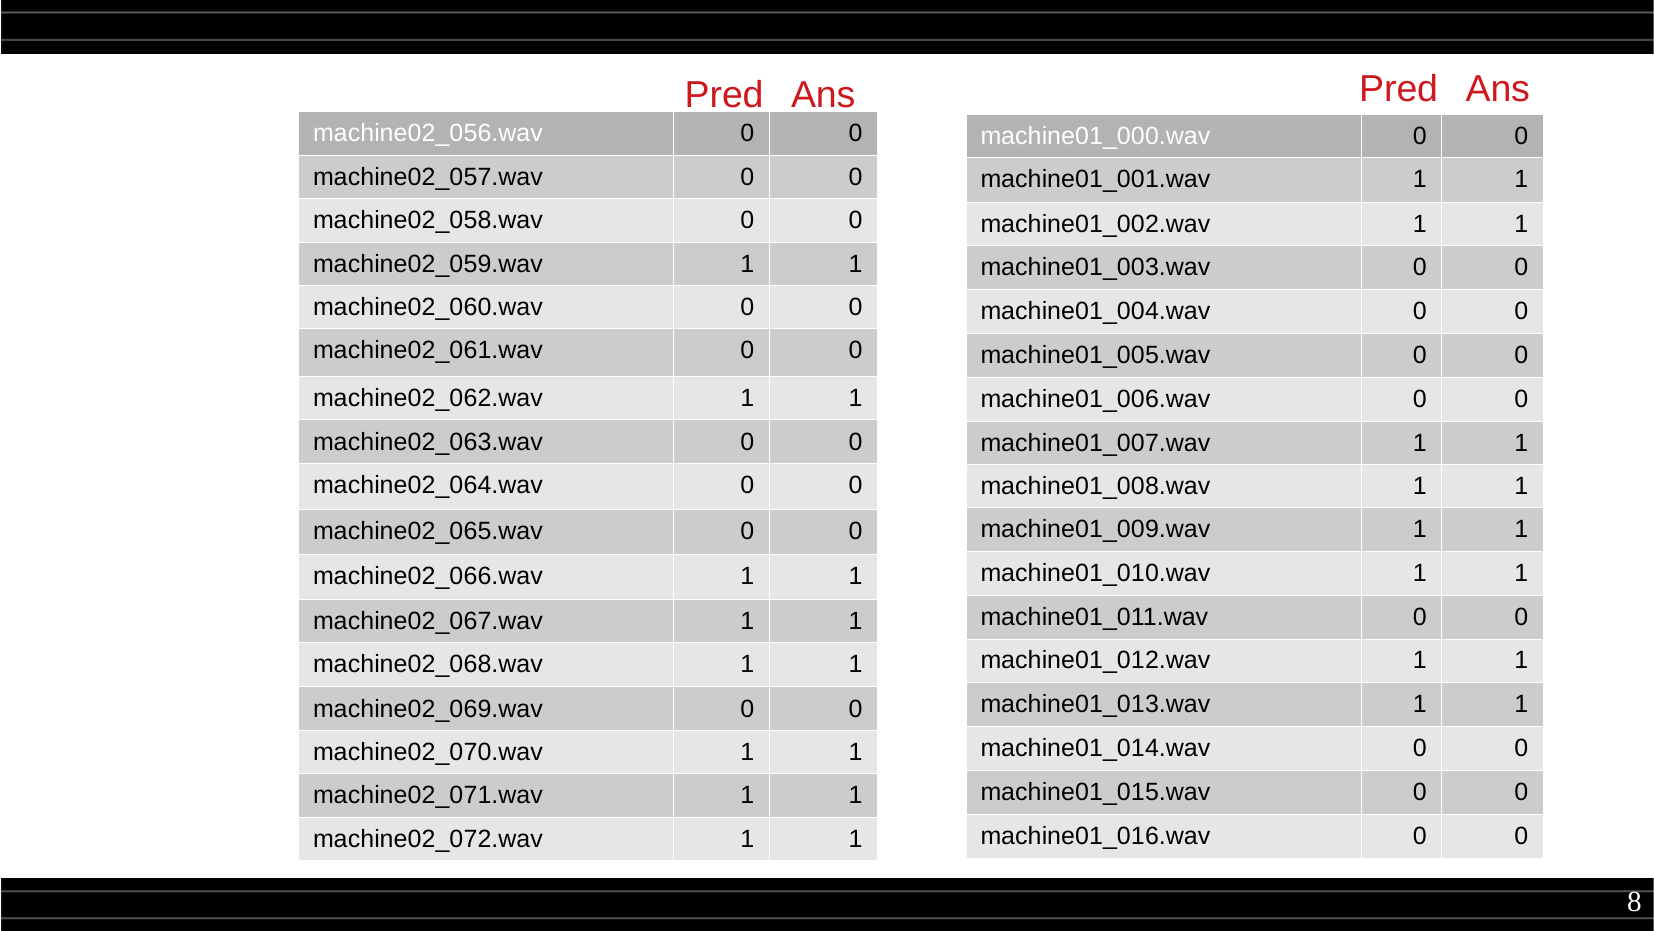

Pred
Ans
Pred
Ans
| machine02\_056.wav | 0 | 0 |
| --- | --- | --- |
| machine02\_057.wav | 0 | 0 |
| machine02\_058.wav | 0 | 0 |
| machine02\_059.wav | 1 | 1 |
| machine02\_060.wav | 0 | 0 |
| machine02\_061.wav | 0 | 0 |
| machine02\_062.wav | 1 | 1 |
| machine02\_063.wav | 0 | 0 |
| machine02\_064.wav | 0 | 0 |
| machine02\_065.wav | 0 | 0 |
| machine02\_066.wav | 1 | 1 |
| machine02\_067.wav | 1 | 1 |
| machine02\_068.wav | 1 | 1 |
| machine02\_069.wav | 0 | 0 |
| machine02\_070.wav | 1 | 1 |
| machine02\_071.wav | 1 | 1 |
| machine02\_072.wav | 1 | 1 |
| machine01\_000.wav | 0 | 0 |
| --- | --- | --- |
| machine01\_001.wav | 1 | 1 |
| machine01\_002.wav | 1 | 1 |
| machine01\_003.wav | 0 | 0 |
| machine01\_004.wav | 0 | 0 |
| machine01\_005.wav | 0 | 0 |
| machine01\_006.wav | 0 | 0 |
| machine01\_007.wav | 1 | 1 |
| machine01\_008.wav | 1 | 1 |
| machine01\_009.wav | 1 | 1 |
| machine01\_010.wav | 1 | 1 |
| machine01\_011.wav | 0 | 0 |
| machine01\_012.wav | 1 | 1 |
| machine01\_013.wav | 1 | 1 |
| machine01\_014.wav | 0 | 0 |
| machine01\_015.wav | 0 | 0 |
| machine01\_016.wav | 0 | 0 |